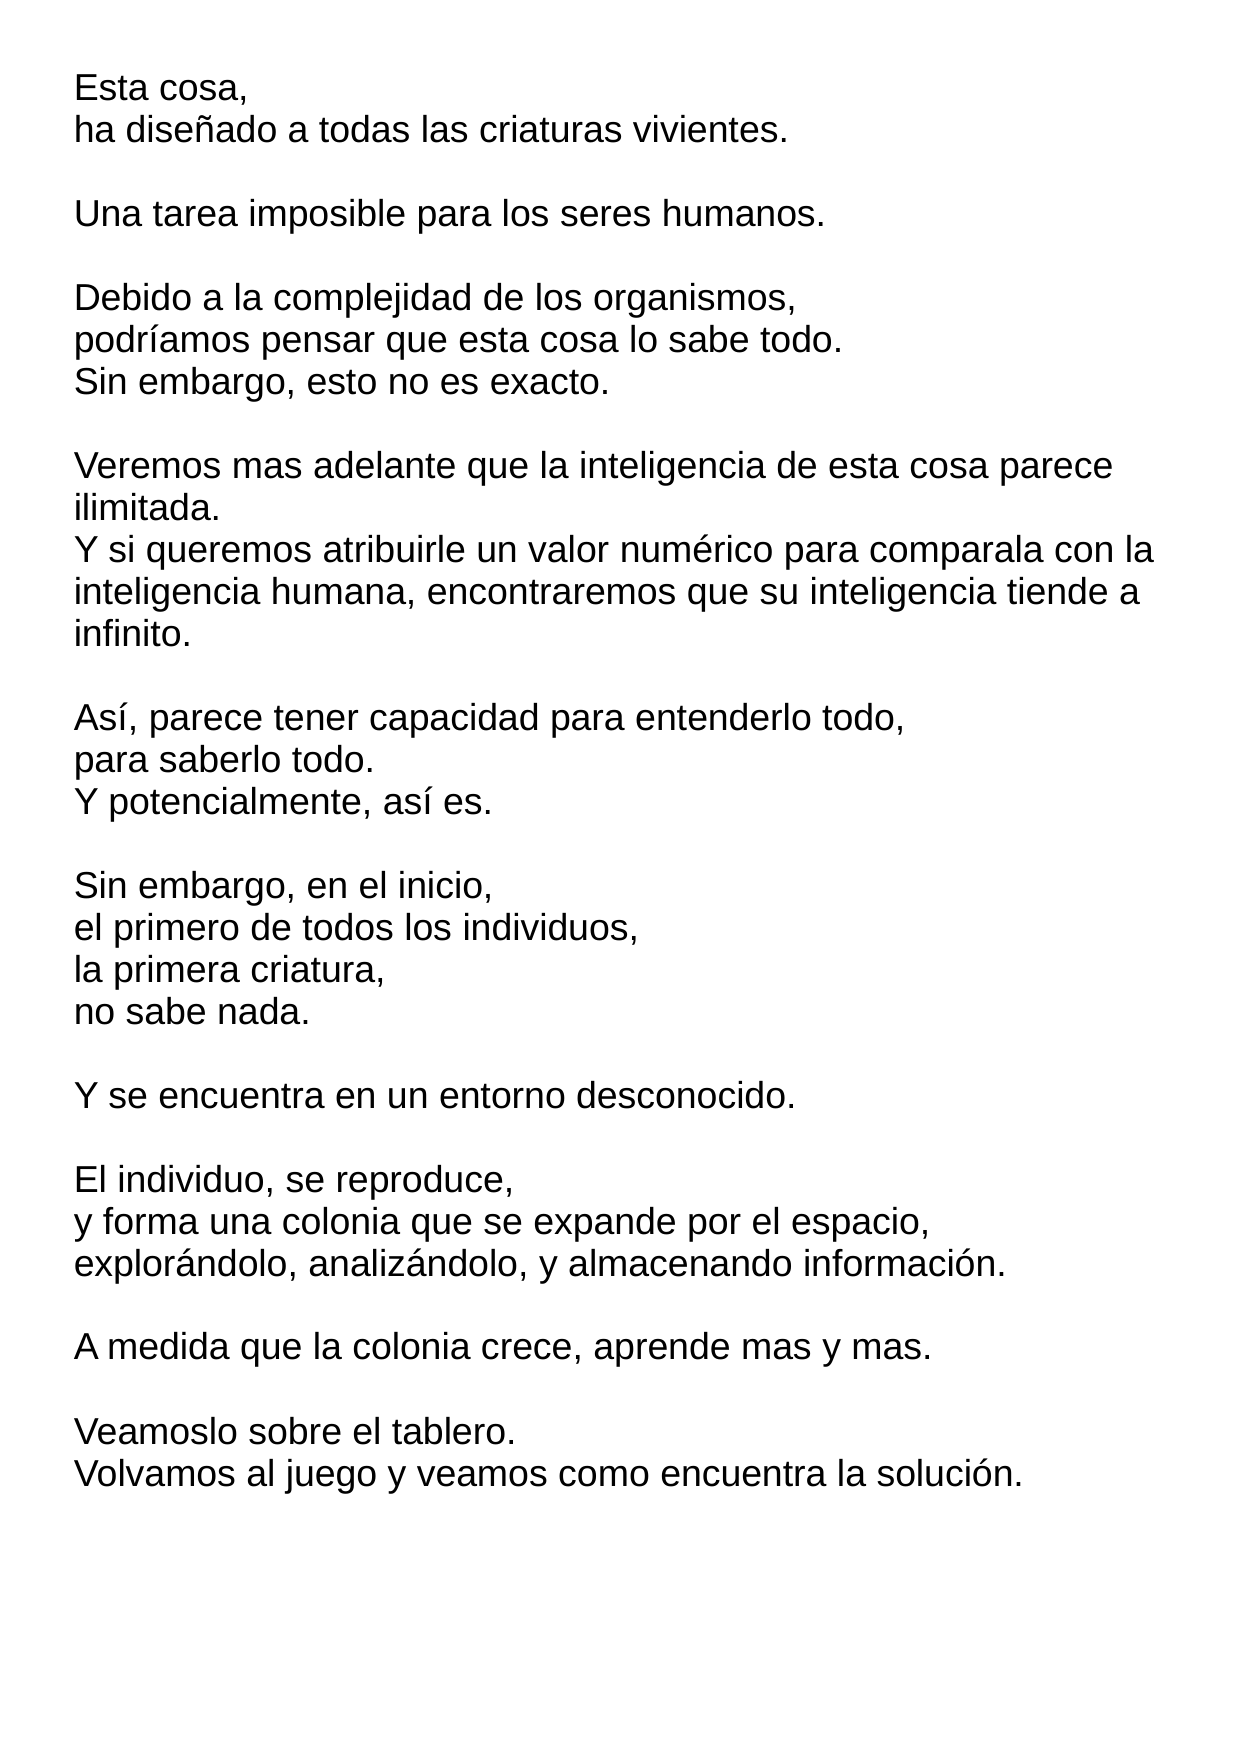

Esta cosa,
ha diseñado a todas las criaturas vivientes.
Una tarea imposible para los seres humanos.
Debido a la complejidad de los organismos,
podríamos pensar que esta cosa lo sabe todo.
Sin embargo, esto no es exacto.
Veremos mas adelante que la inteligencia de esta cosa parece ilimitada.
Y si queremos atribuirle un valor numérico para comparala con la inteligencia humana, encontraremos que su inteligencia tiende a infinito.
Así, parece tener capacidad para entenderlo todo,
para saberlo todo.
Y potencialmente, así es.
Sin embargo, en el inicio,
el primero de todos los individuos,
la primera criatura,
no sabe nada.
Y se encuentra en un entorno desconocido.
El individuo, se reproduce,
y forma una colonia que se expande por el espacio,
explorándolo, analizándolo, y almacenando información.
A medida que la colonia crece, aprende mas y mas.
Veamoslo sobre el tablero.
Volvamos al juego y veamos como encuentra la solución.